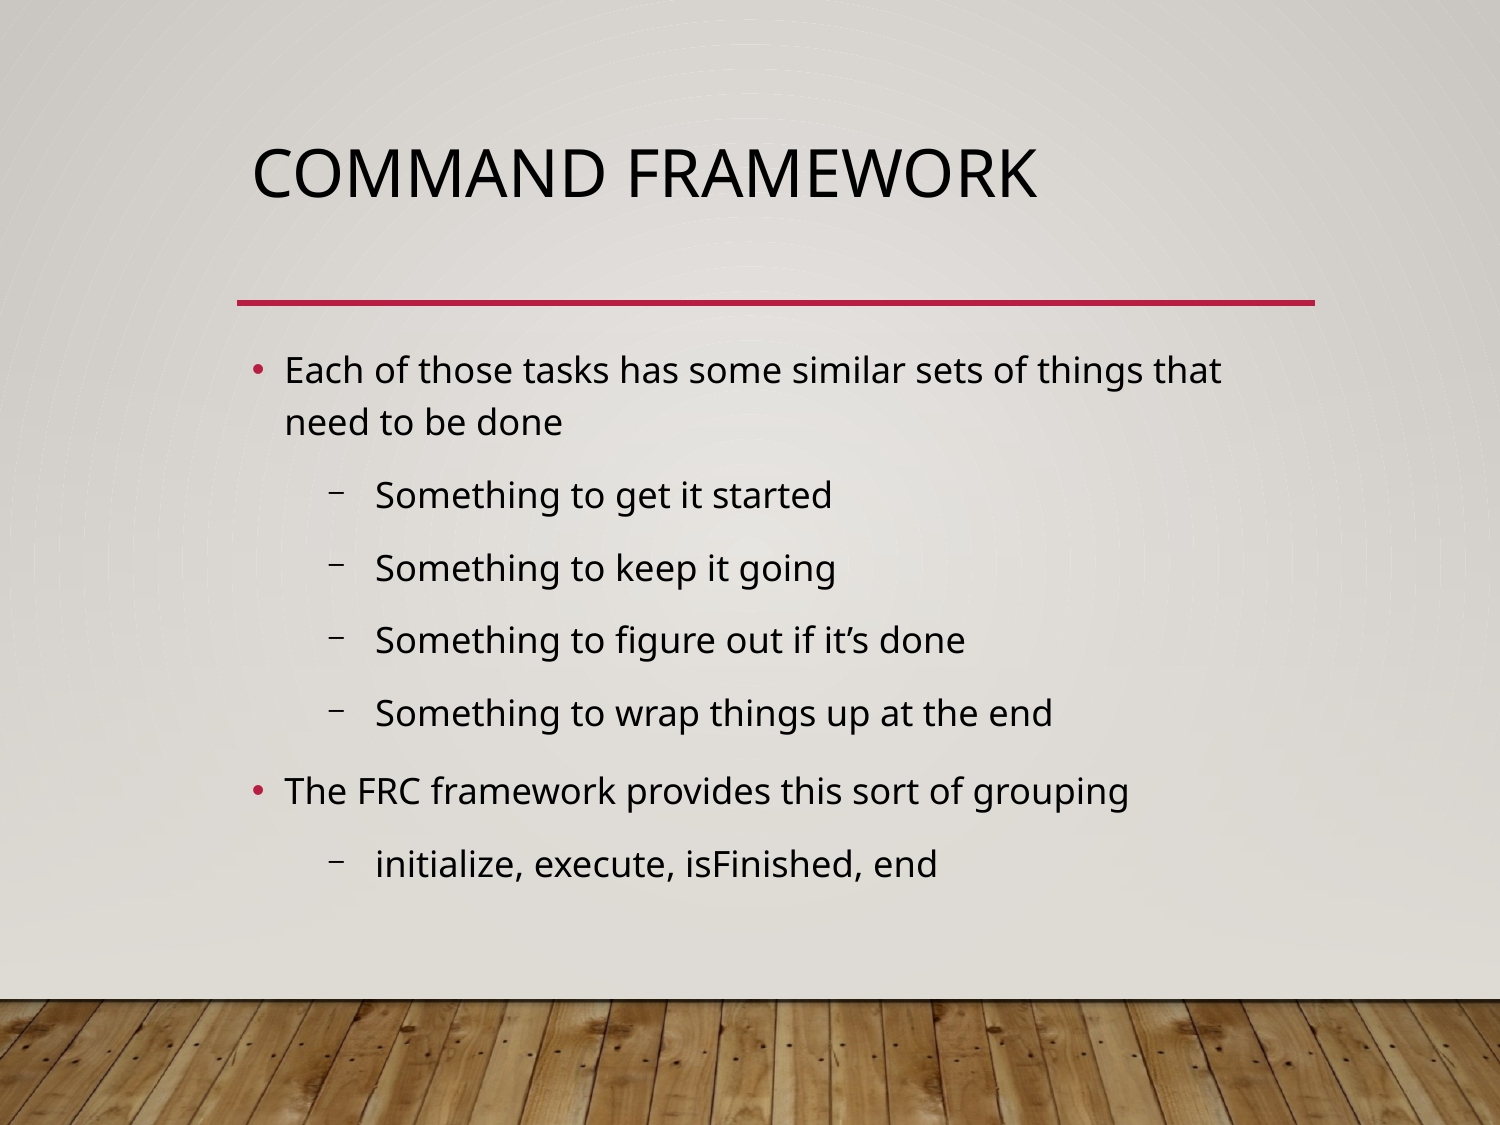

# Command framework
Each of those tasks has some similar sets of things that need to be done
Something to get it started
Something to keep it going
Something to figure out if it’s done
Something to wrap things up at the end
The FRC framework provides this sort of grouping
initialize, execute, isFinished, end